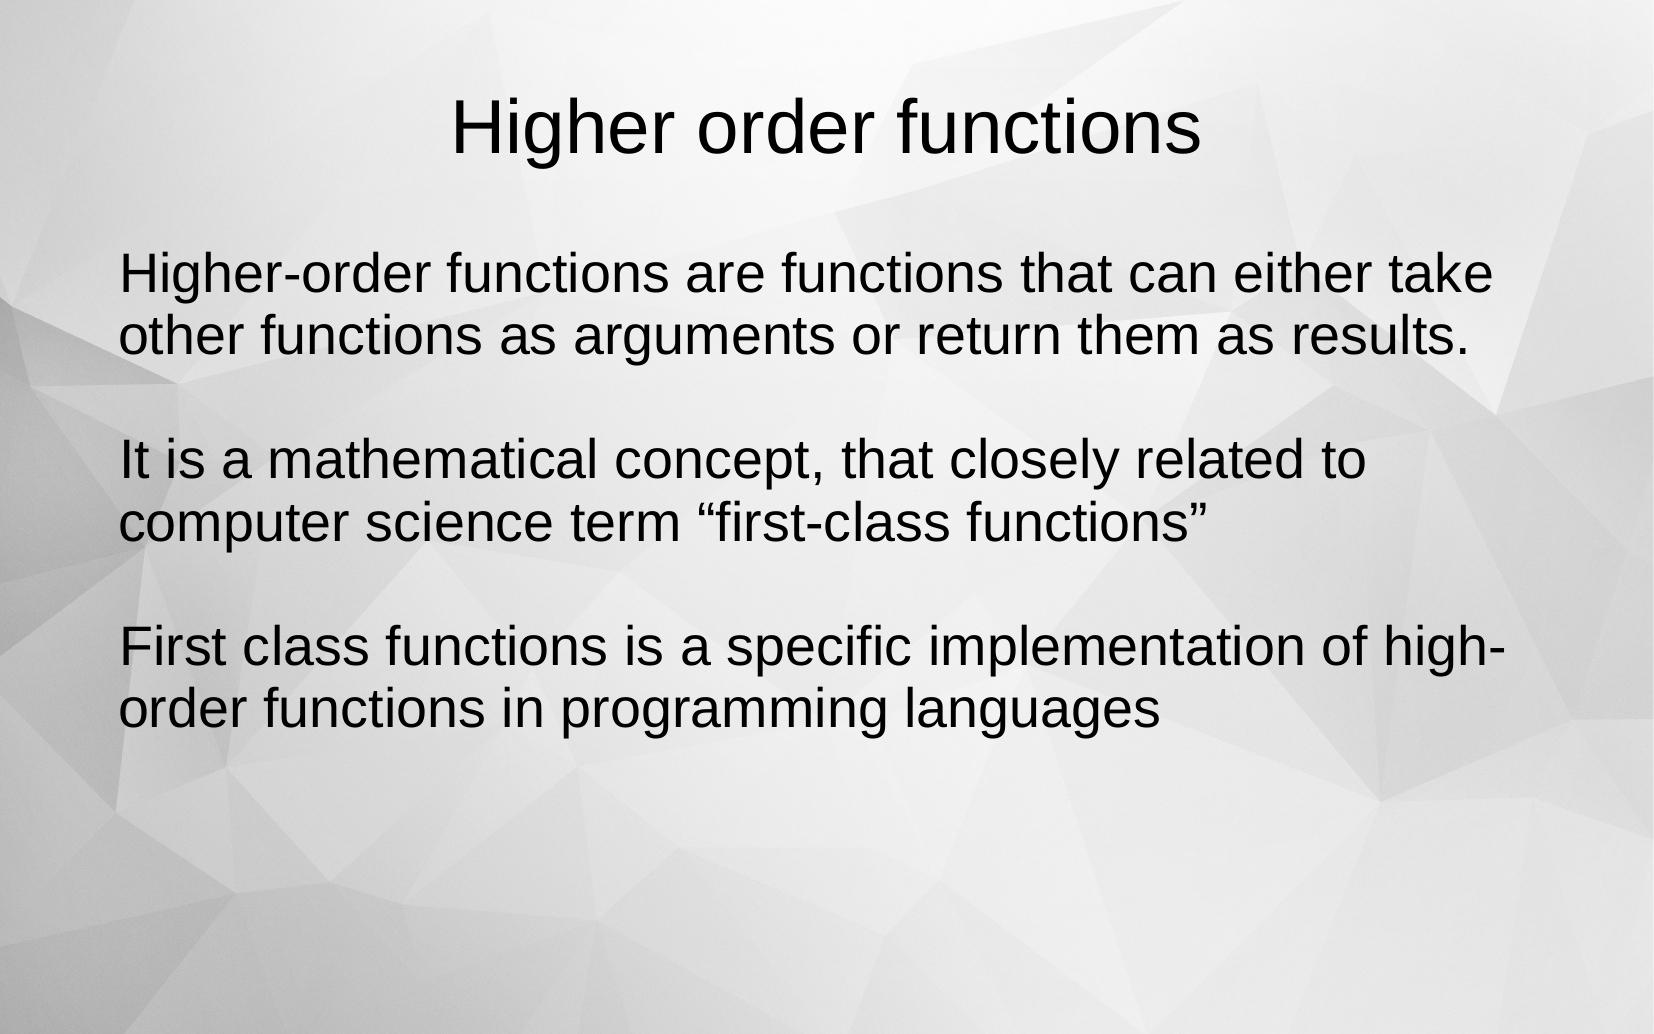

# Higher order functions
Higher-order functions are functions that can either take other functions as arguments or return them as results.
It is a mathematical concept, that closely related to computer science term “first-class functions”
First class functions is a specific implementation of high-order functions in programming languages